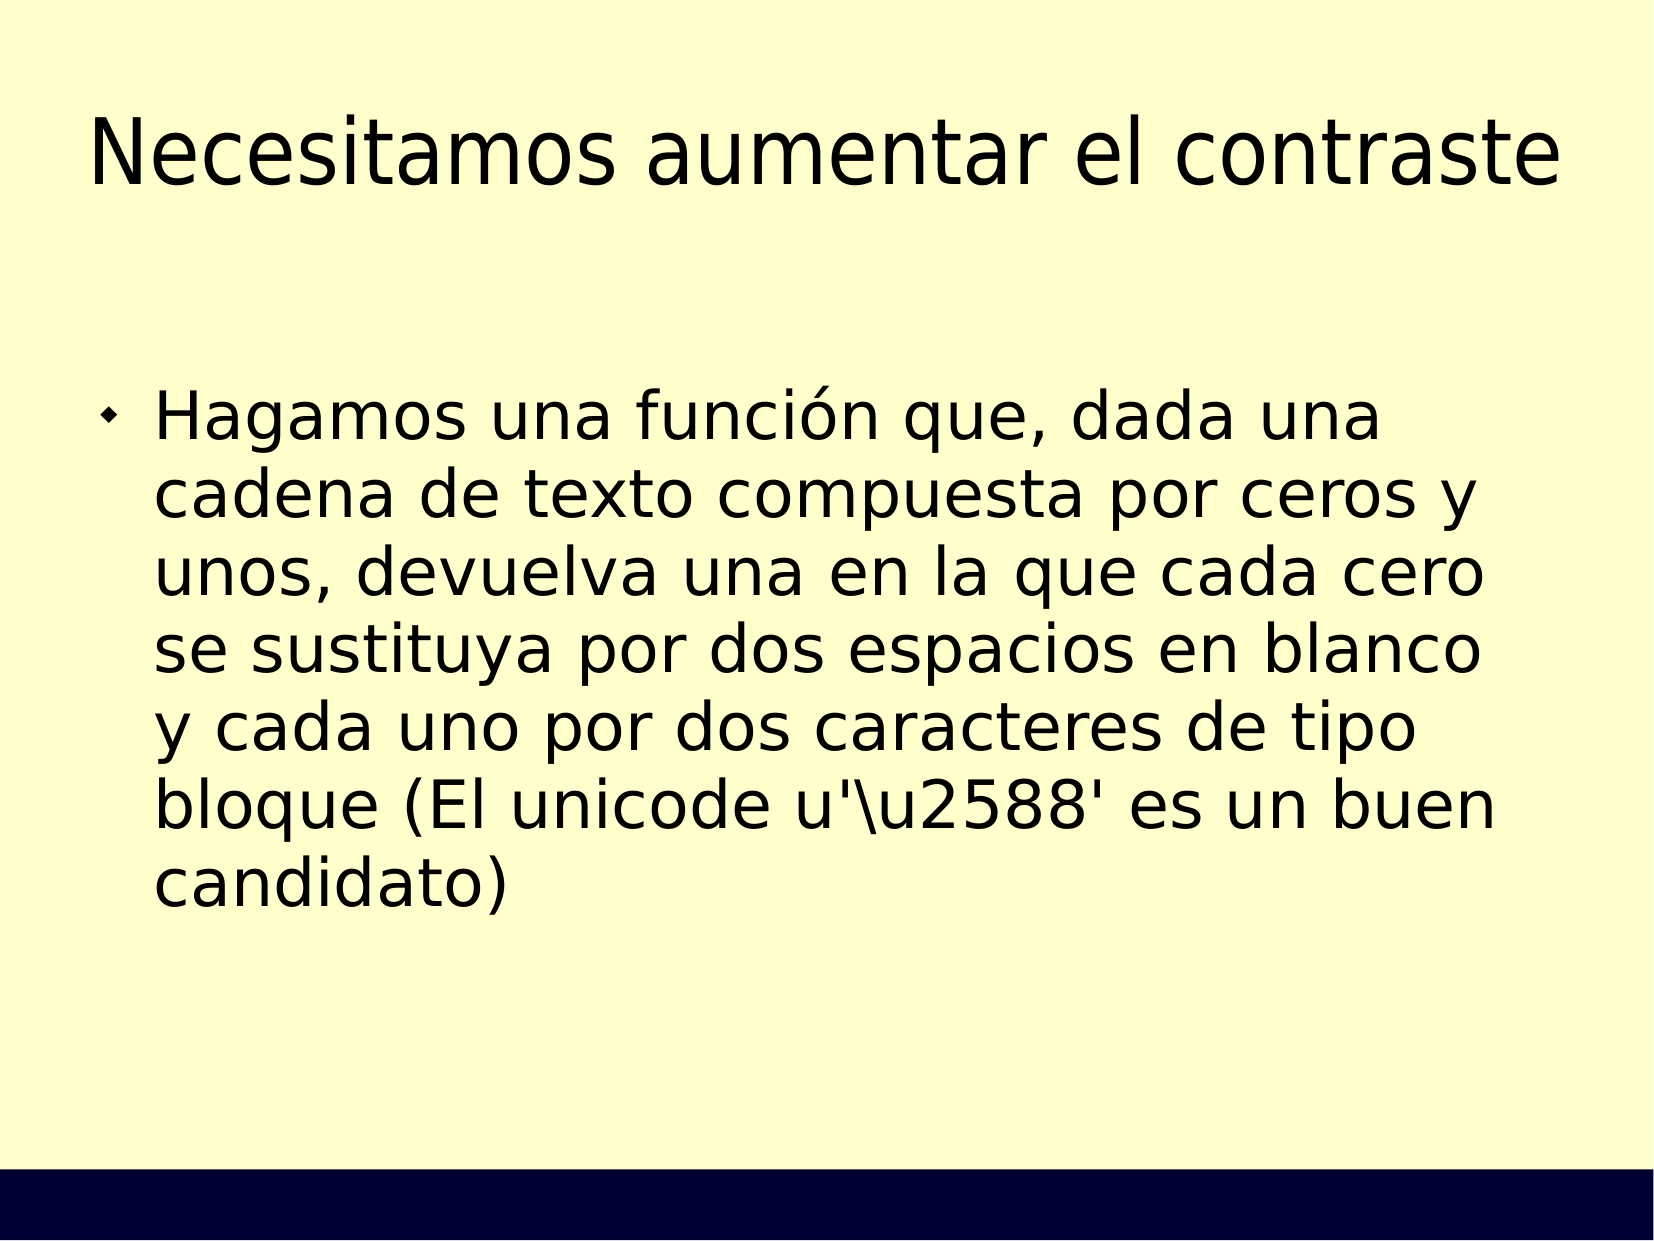

# Necesitamos aumentar el contraste
Hagamos una función que, dada una cadena de texto compuesta por ceros y unos, devuelva una en la que cada cero se sustituya por dos espacios en blanco y cada uno por dos caracteres de tipo bloque (El unicode u'\u2588' es un buen candidato)